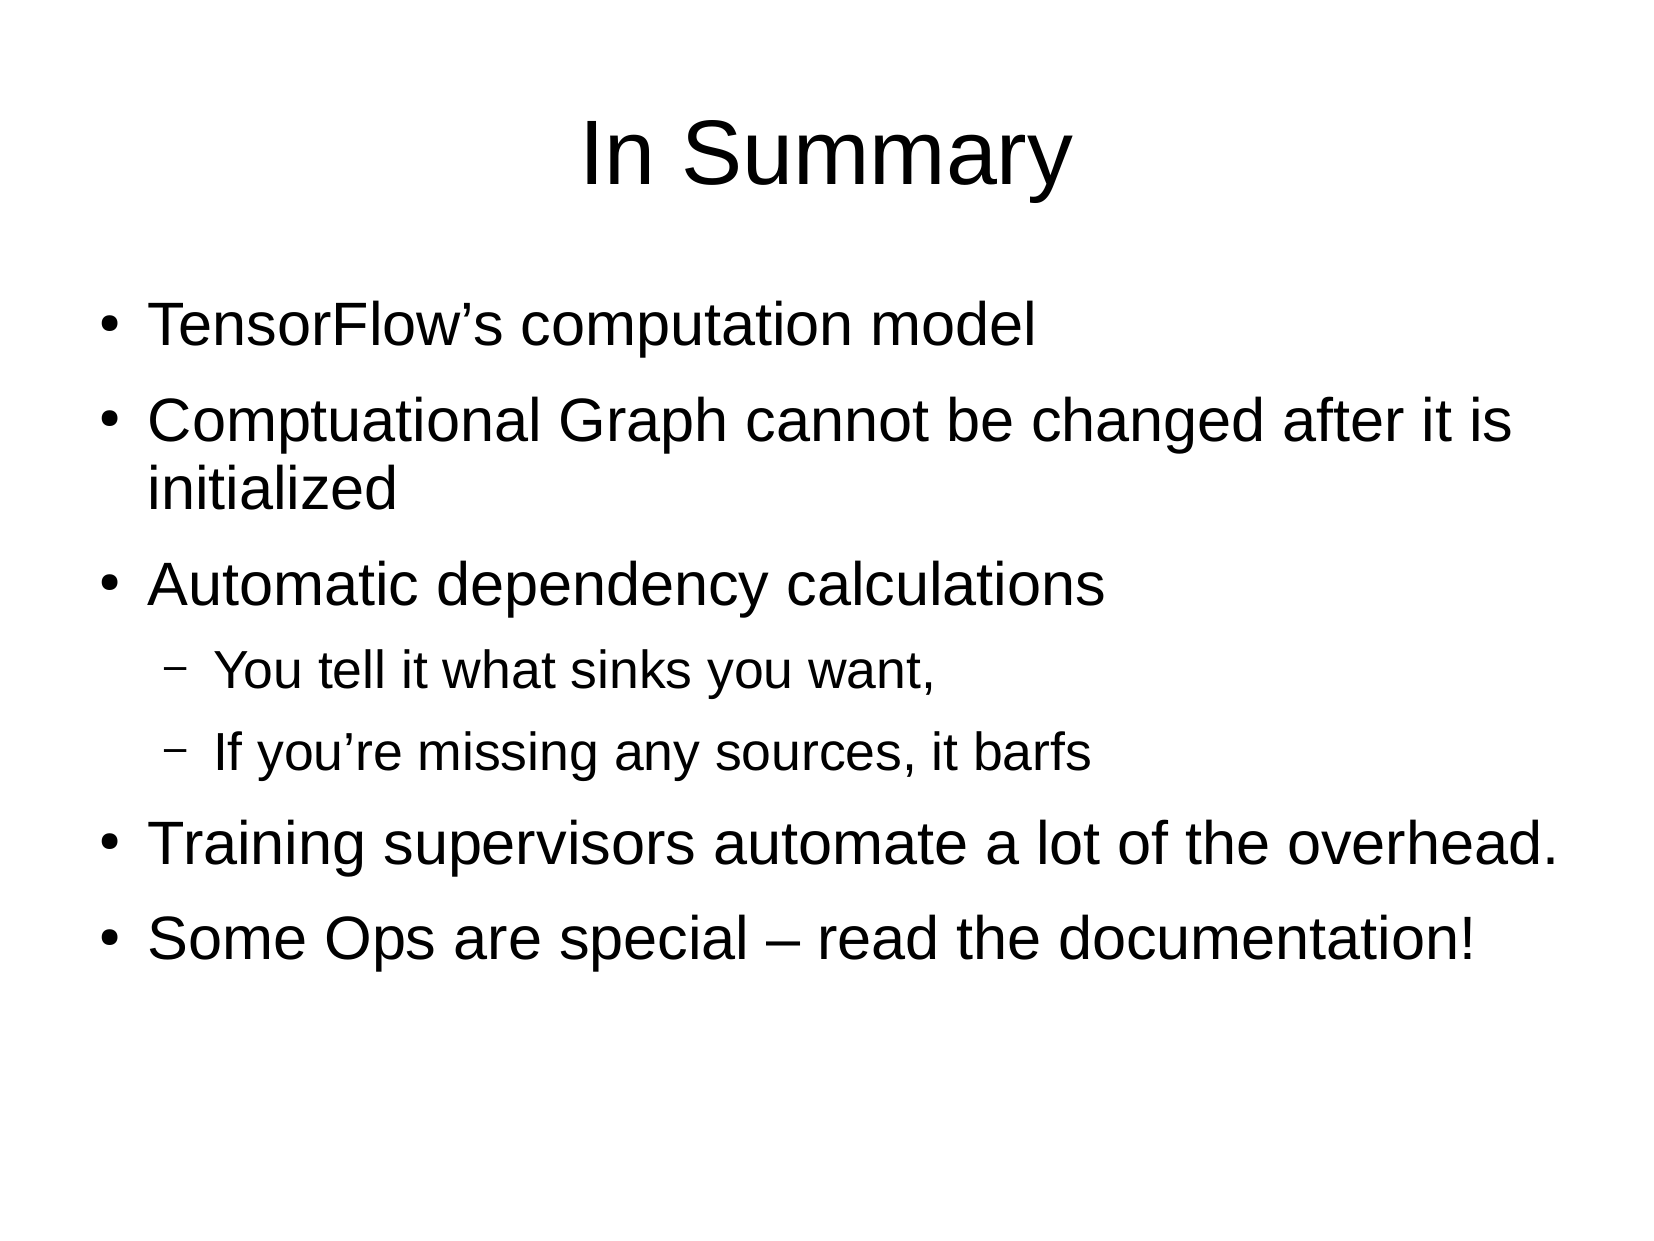

# In Summary
TensorFlow’s computation model
Comptuational Graph cannot be changed after it is initialized
Automatic dependency calculations
You tell it what sinks you want,
If you’re missing any sources, it barfs
Training supervisors automate a lot of the overhead.
Some Ops are special – read the documentation!